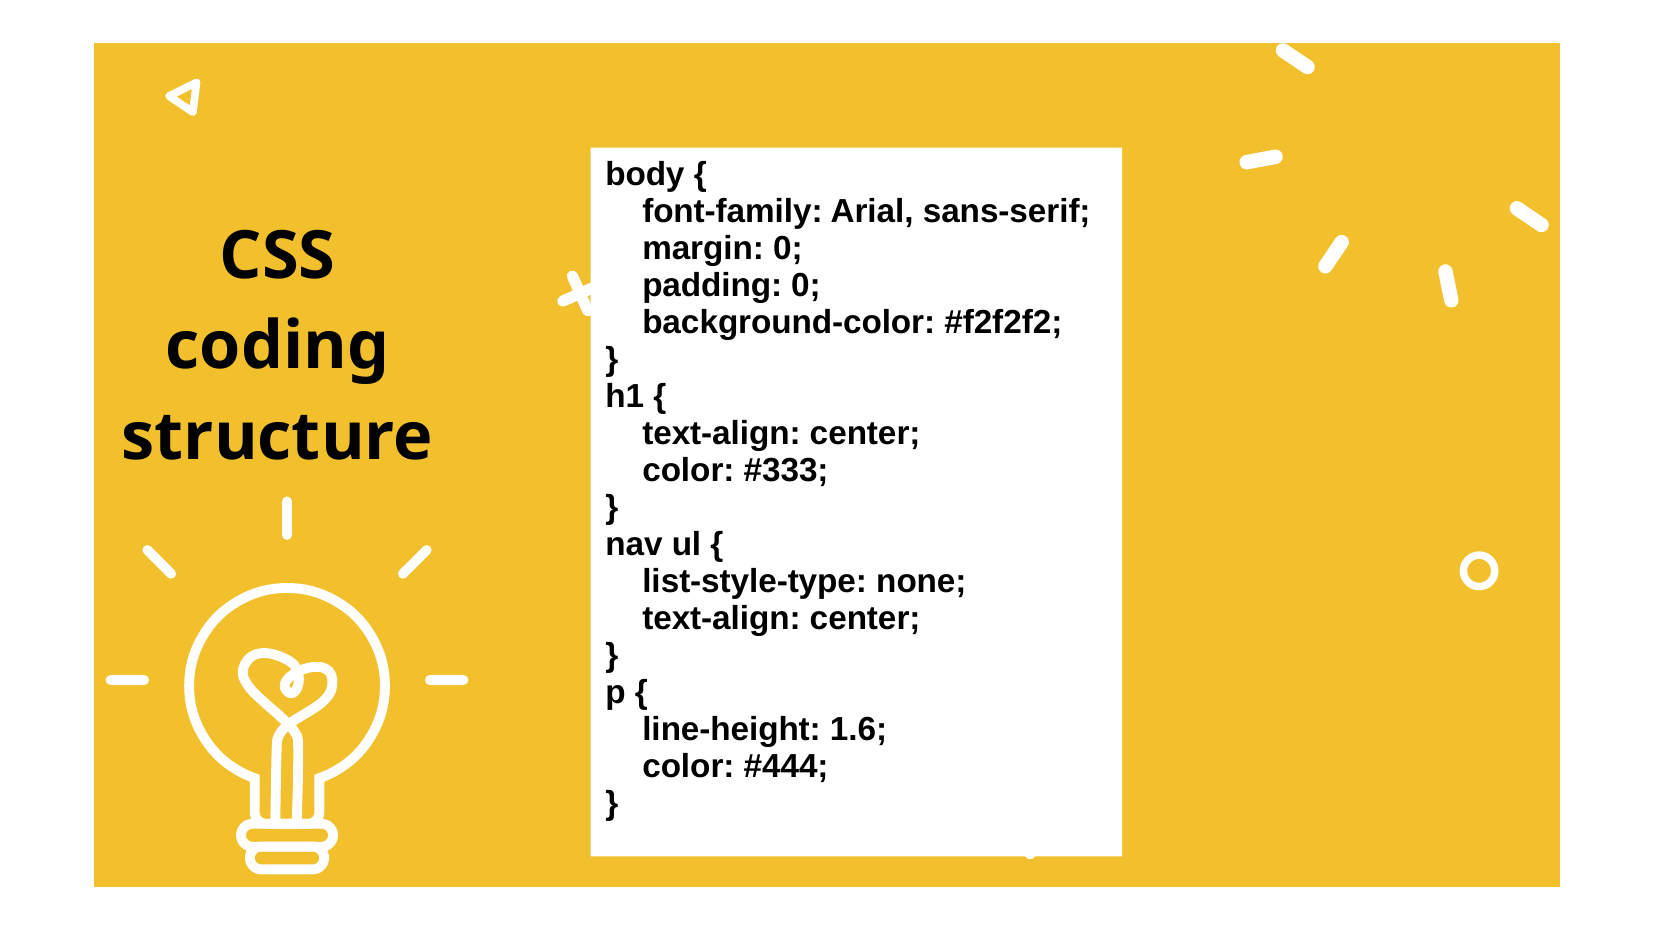

body {
 font-family: Arial, sans-serif;
 margin: 0;
 padding: 0;
 background-color: #f2f2f2;
}
h1 {
 text-align: center;
 color: #333;
}
nav ul {
 list-style-type: none;
 text-align: center;
}
p {
 line-height: 1.6;
 color: #444;
}
# CSS coding structure